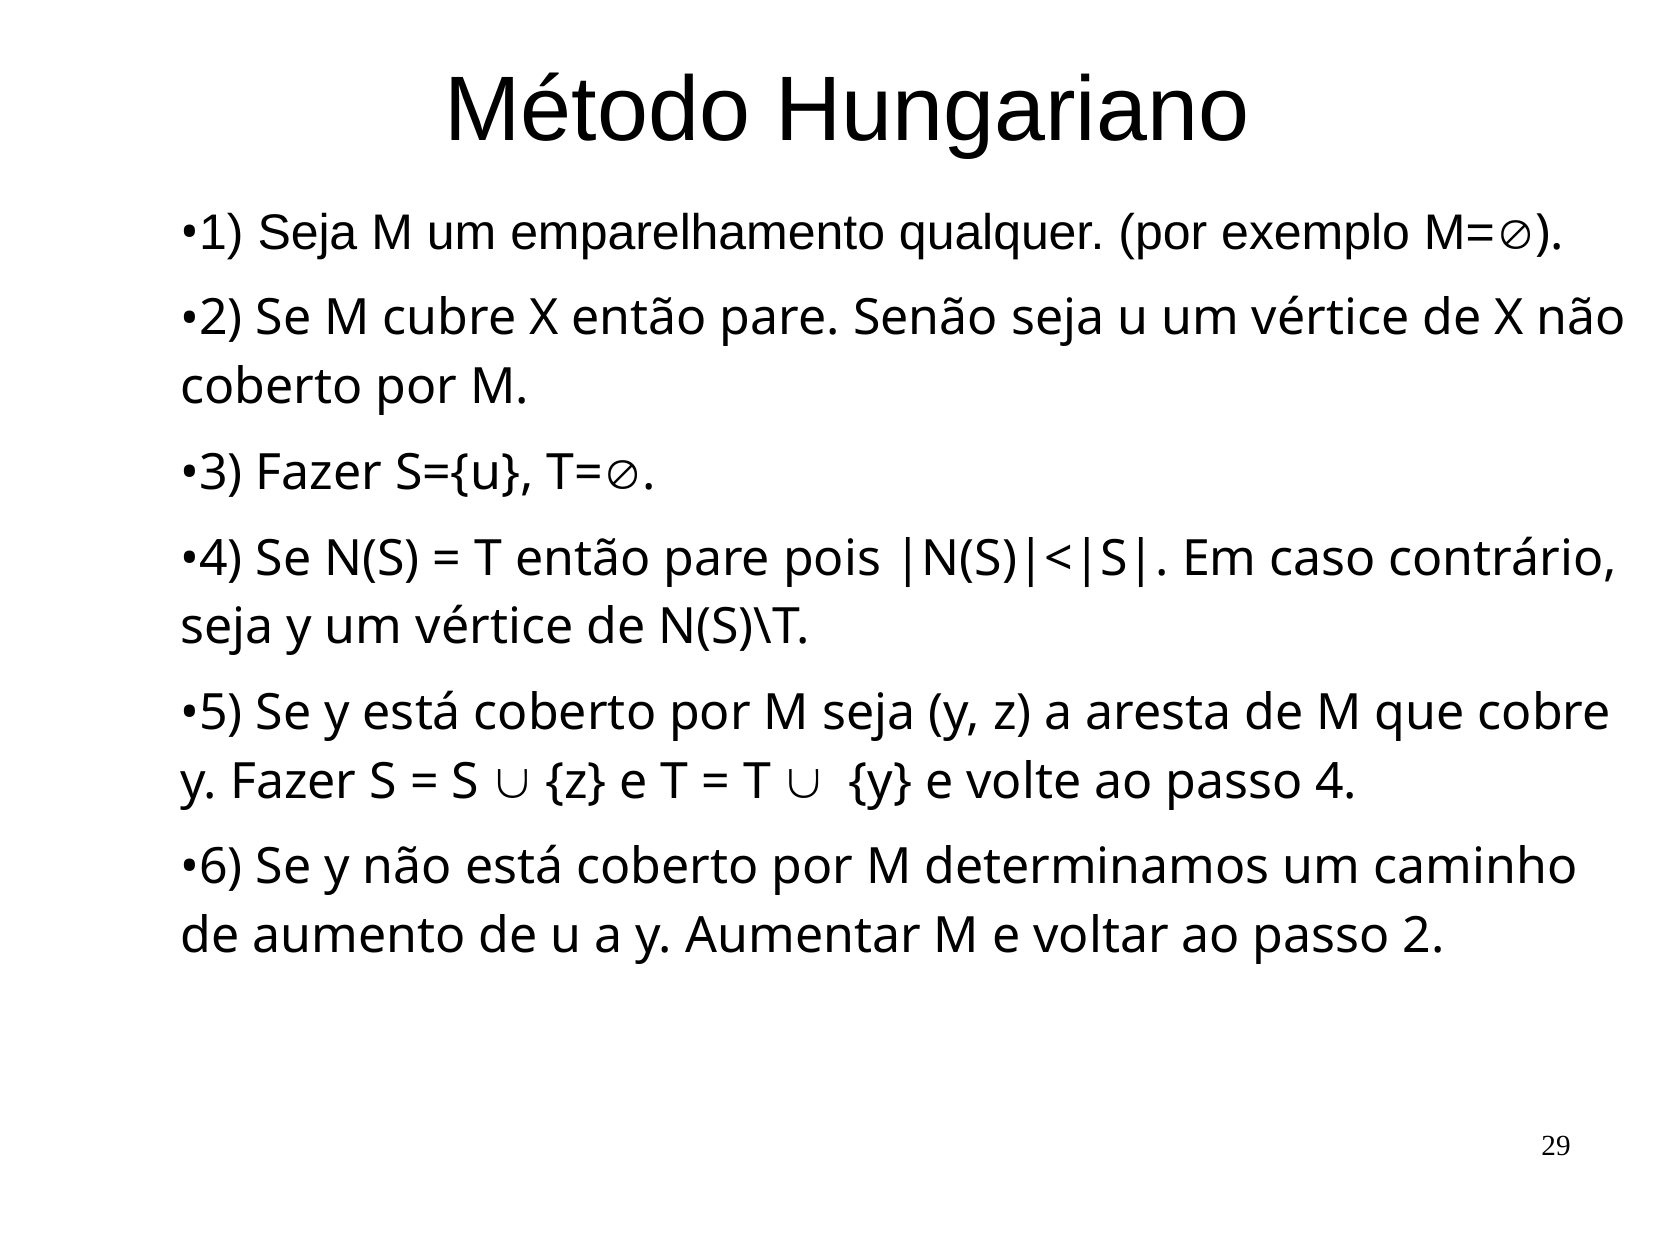

# Método Hungariano
1) Seja M um emparelhamento qualquer. (por exemplo M=).
2) Se M cubre X então pare. Senão seja u um vértice de X não coberto por M.
3) Fazer S={u}, T=.
4) Se N(S) = T então pare pois |N(S)|<|S|. Em caso contrário, seja y um vértice de N(S)\T.
5) Se y está coberto por M seja (y, z) a aresta de M que cobre y. Fazer S = S  {z} e T = T {y} e volte ao passo 4.
6) Se y não está coberto por M determinamos um caminho de aumento de u a y. Aumentar M e voltar ao passo 2.
29